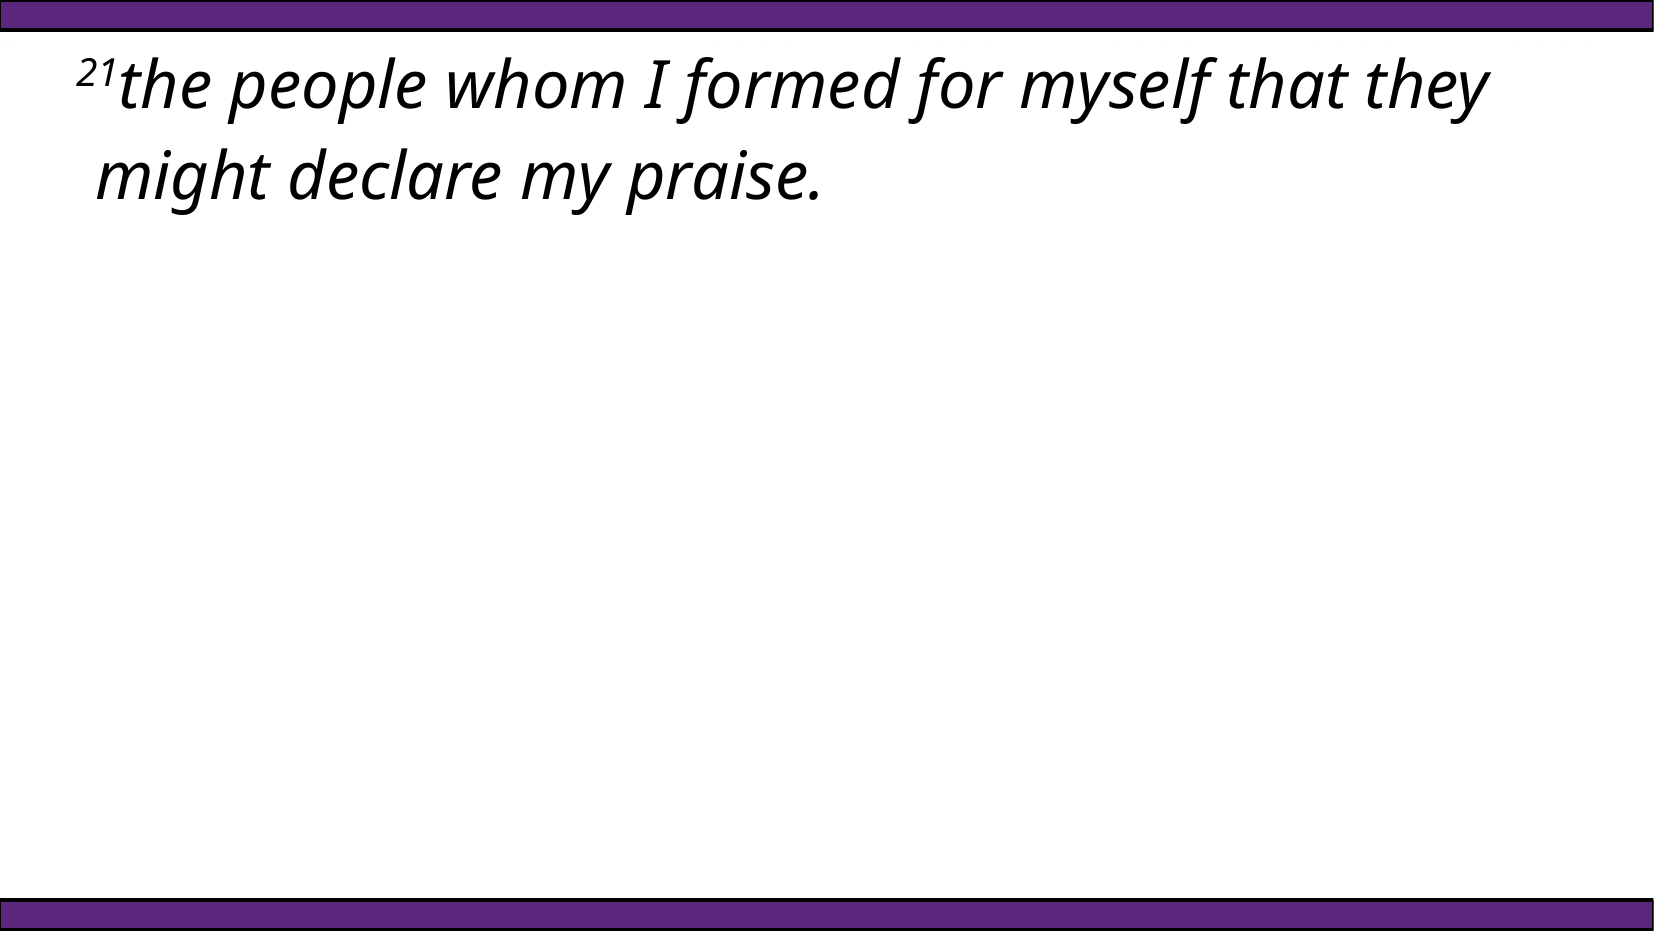

21the people whom I formed for myself that they might declare my praise.